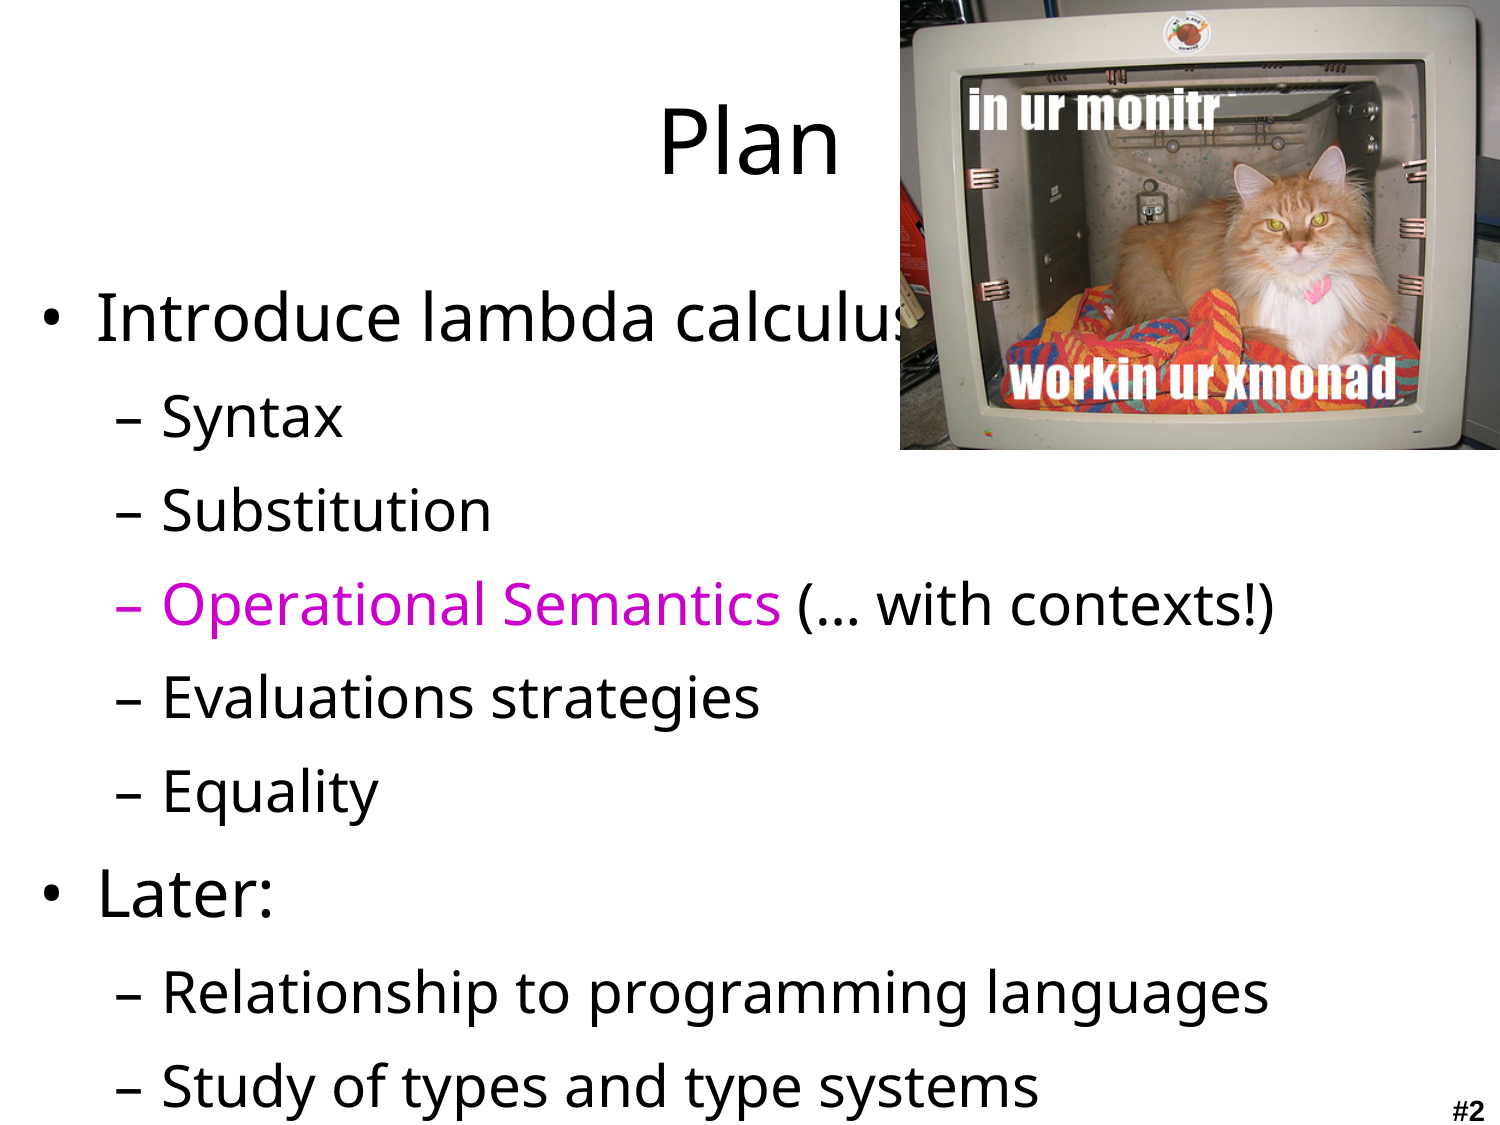

# Plan
Introduce lambda calculus
Syntax
Substitution
Operational Semantics (… with contexts!)
Evaluations strategies
Equality
Later:
Relationship to programming languages
Study of types and type systems
2